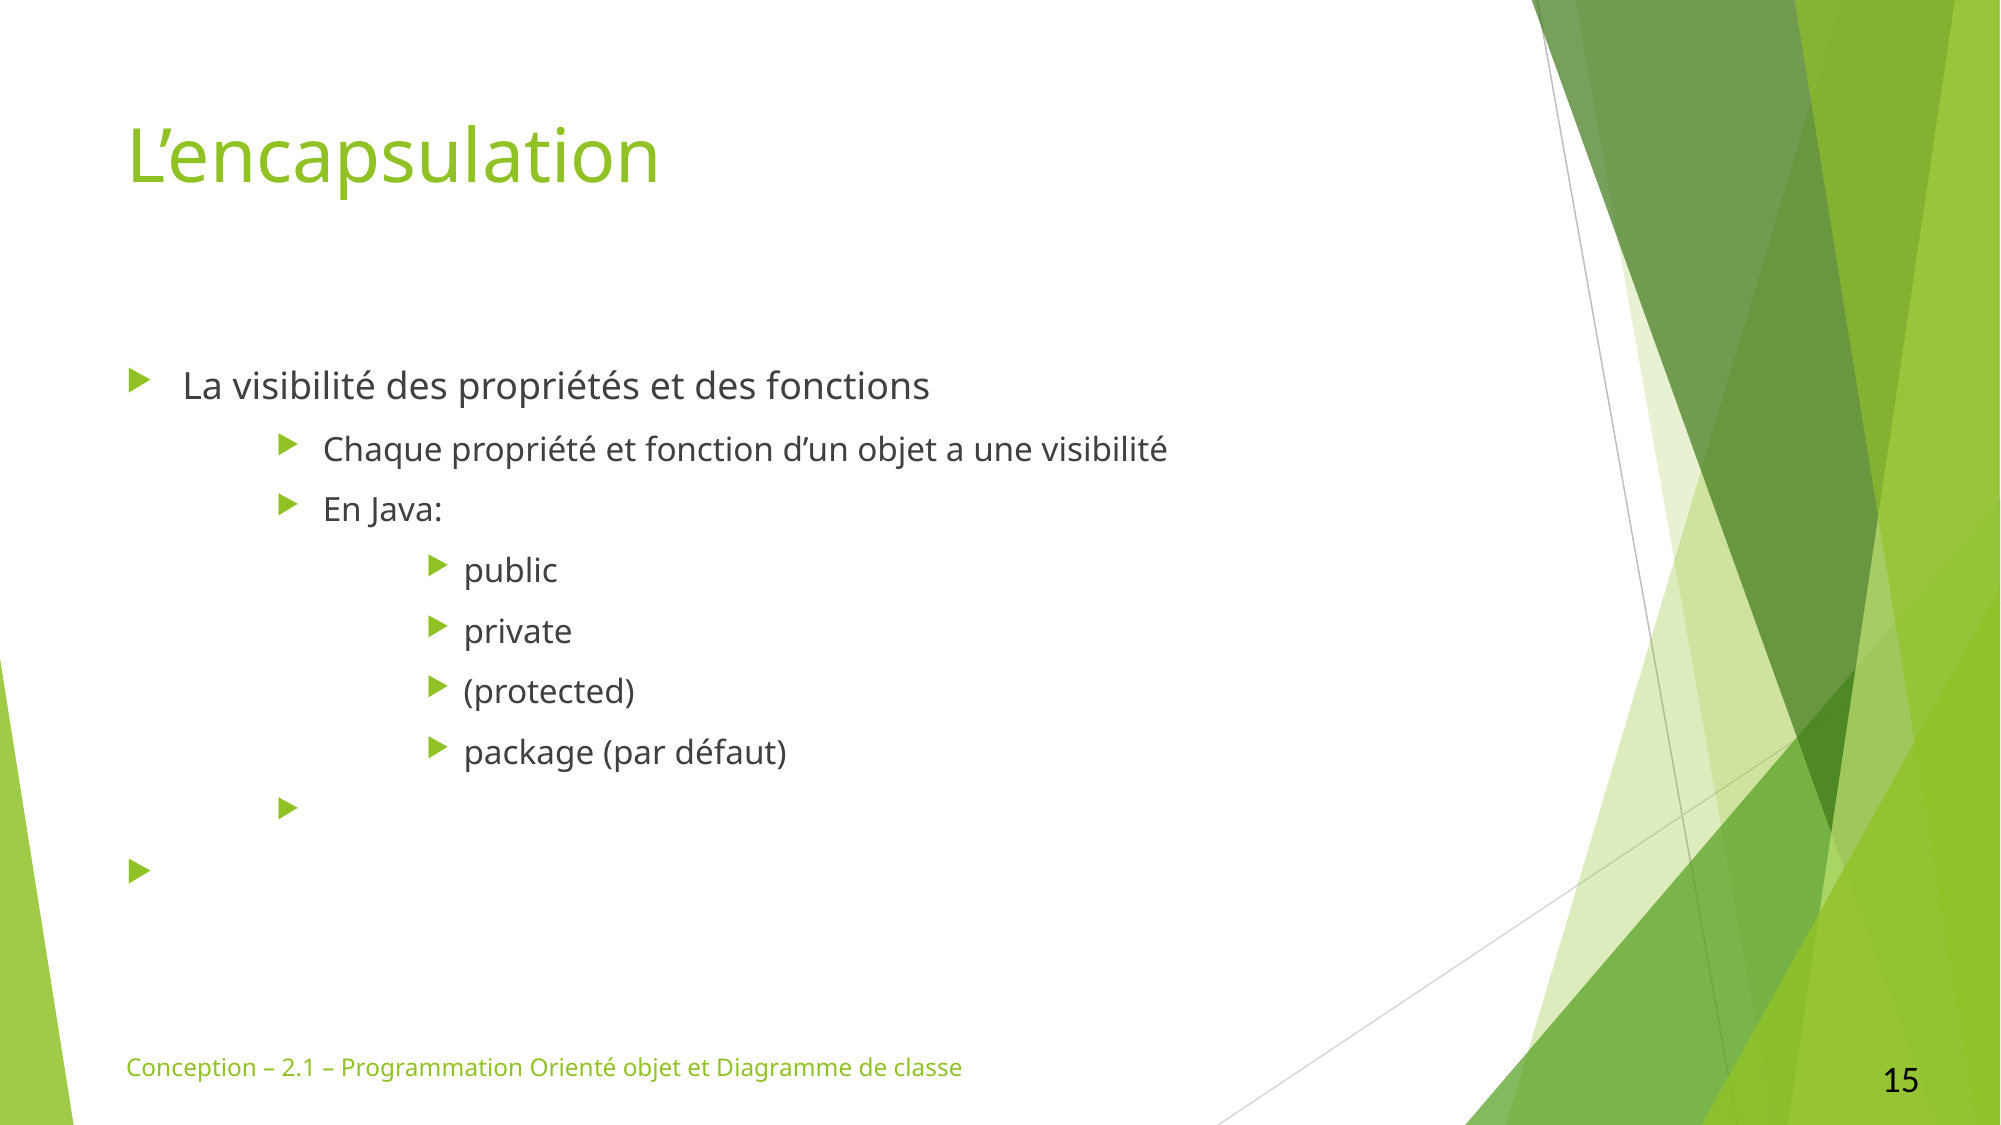

# L’encapsulation
La visibilité des propriétés et des fonctions
Chaque propriété et fonction d’un objet a une visibilité
En Java:
public
private
(protected)
package (par défaut)
Conception – 2.1 – Programmation Orienté objet et Diagramme de classe